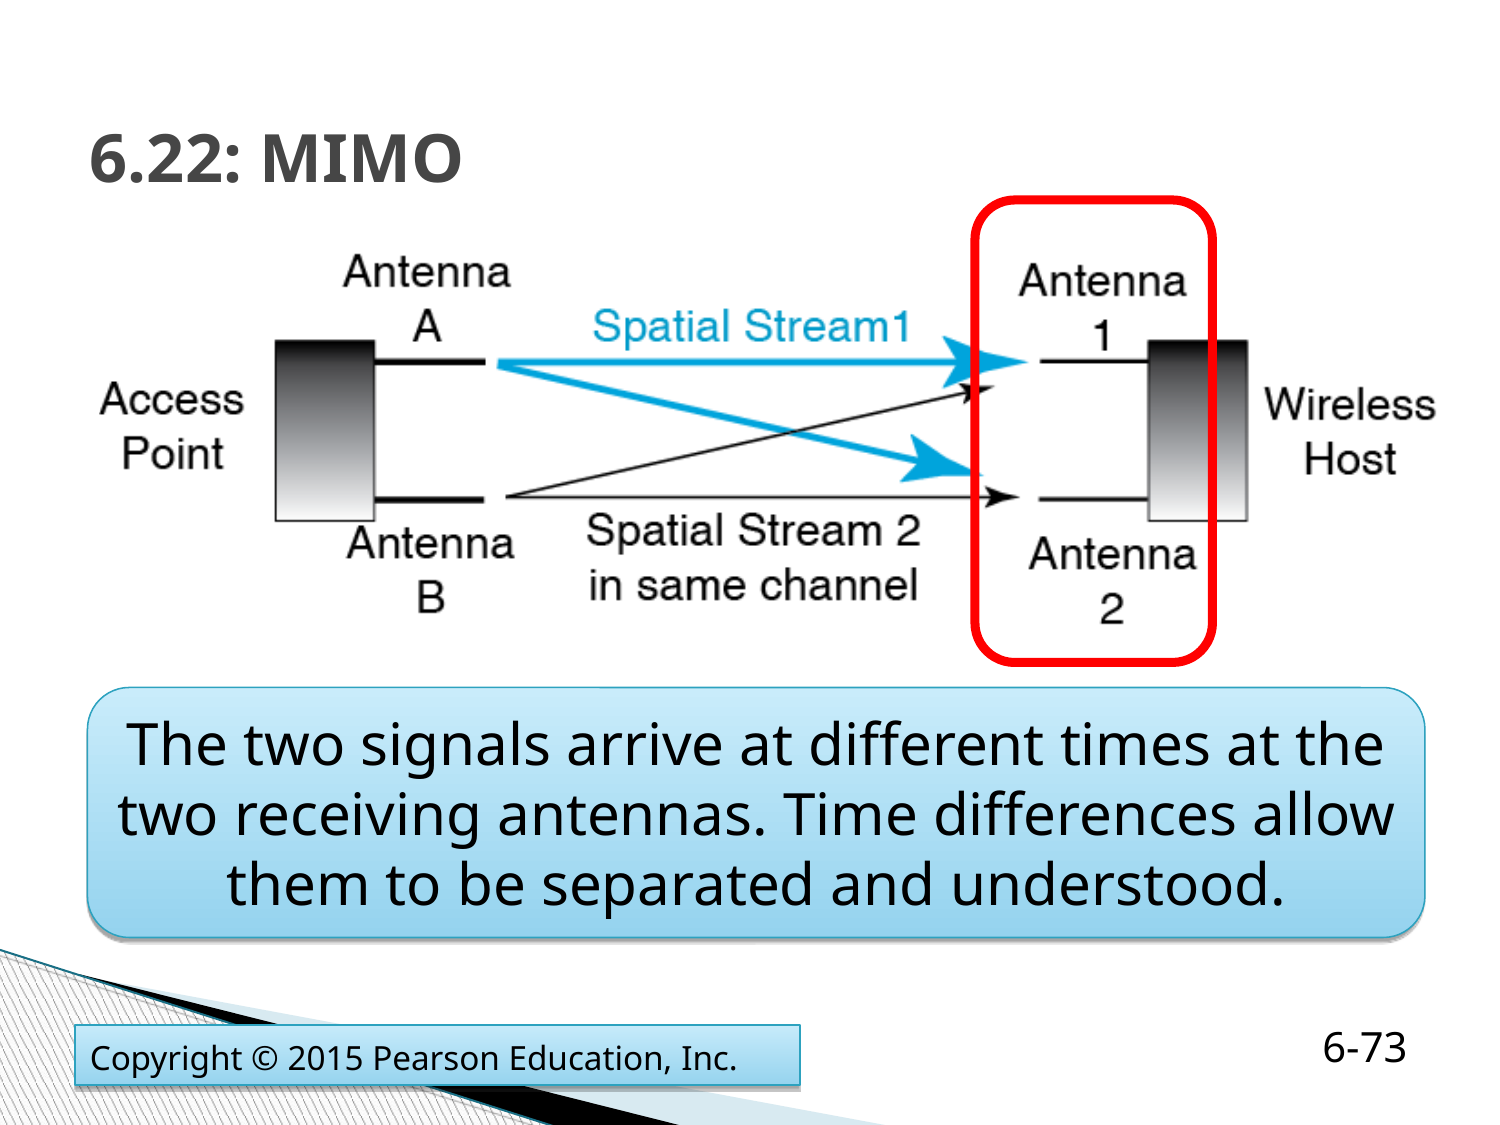

# 6.22: MIMO
The two signals arrive at different times at the two receiving antennas. Time differences allow them to be separated and understood.
Copyright © 2015 Pearson Education, Inc.